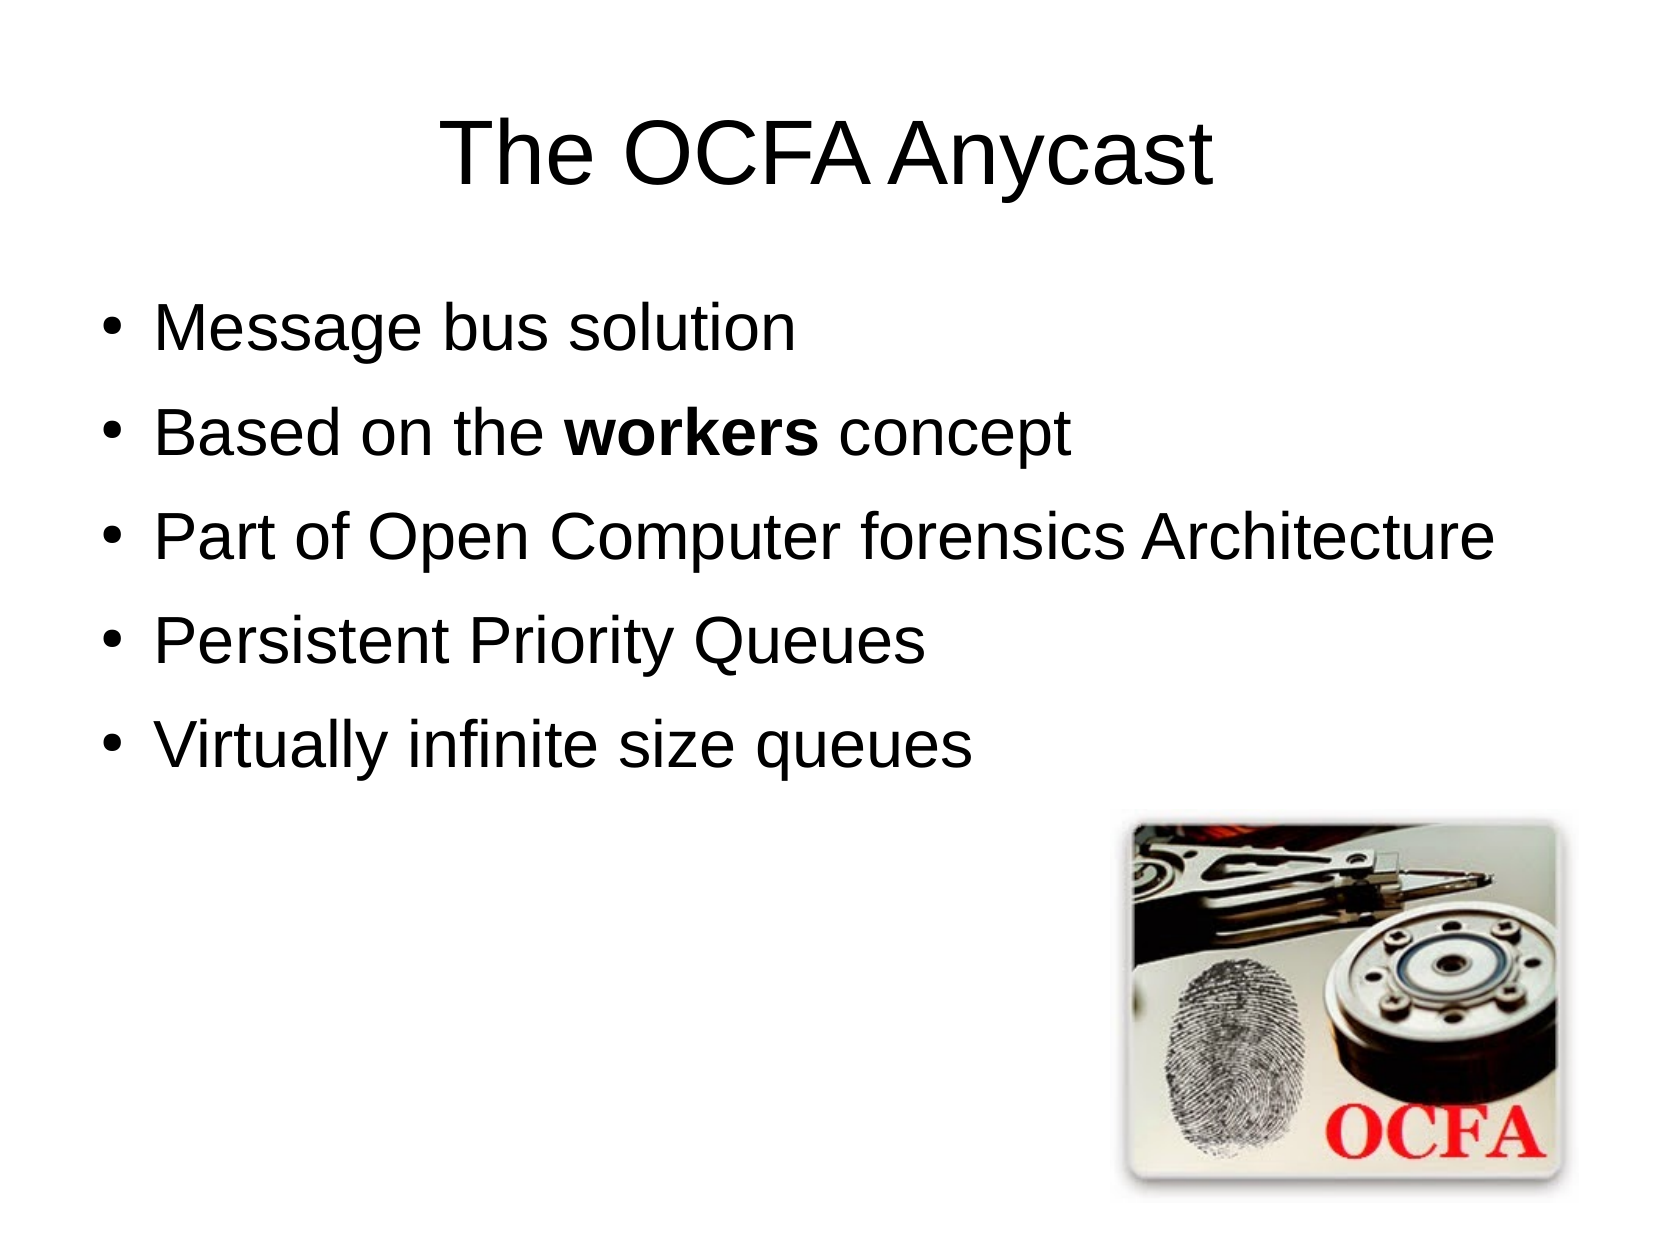

# The OCFA Anycast
Message bus solution
Based on the workers concept
Part of Open Computer forensics Architecture
Persistent Priority Queues
Virtually infinite size queues